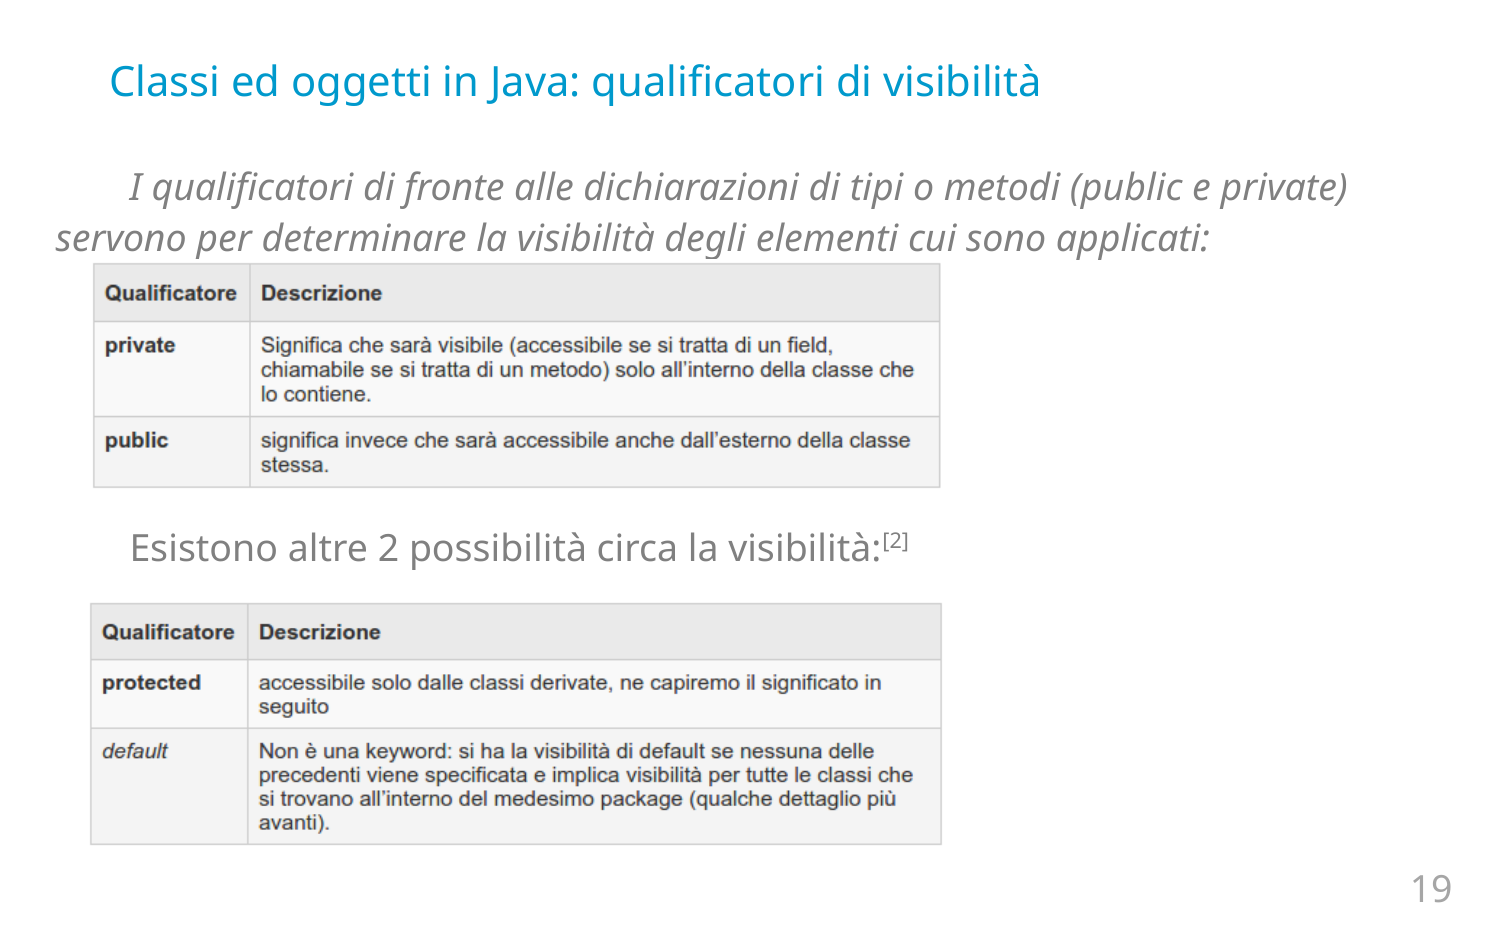

Classi ed oggetti in Java: qualificatori di visibilità
	I qualificatori di fronte alle dichiarazioni di tipi o metodi (public e private) servono per determinare la visibilità degli elementi cui sono applicati:
	Esistono altre 2 possibilità circa la visibilità:[2]
19